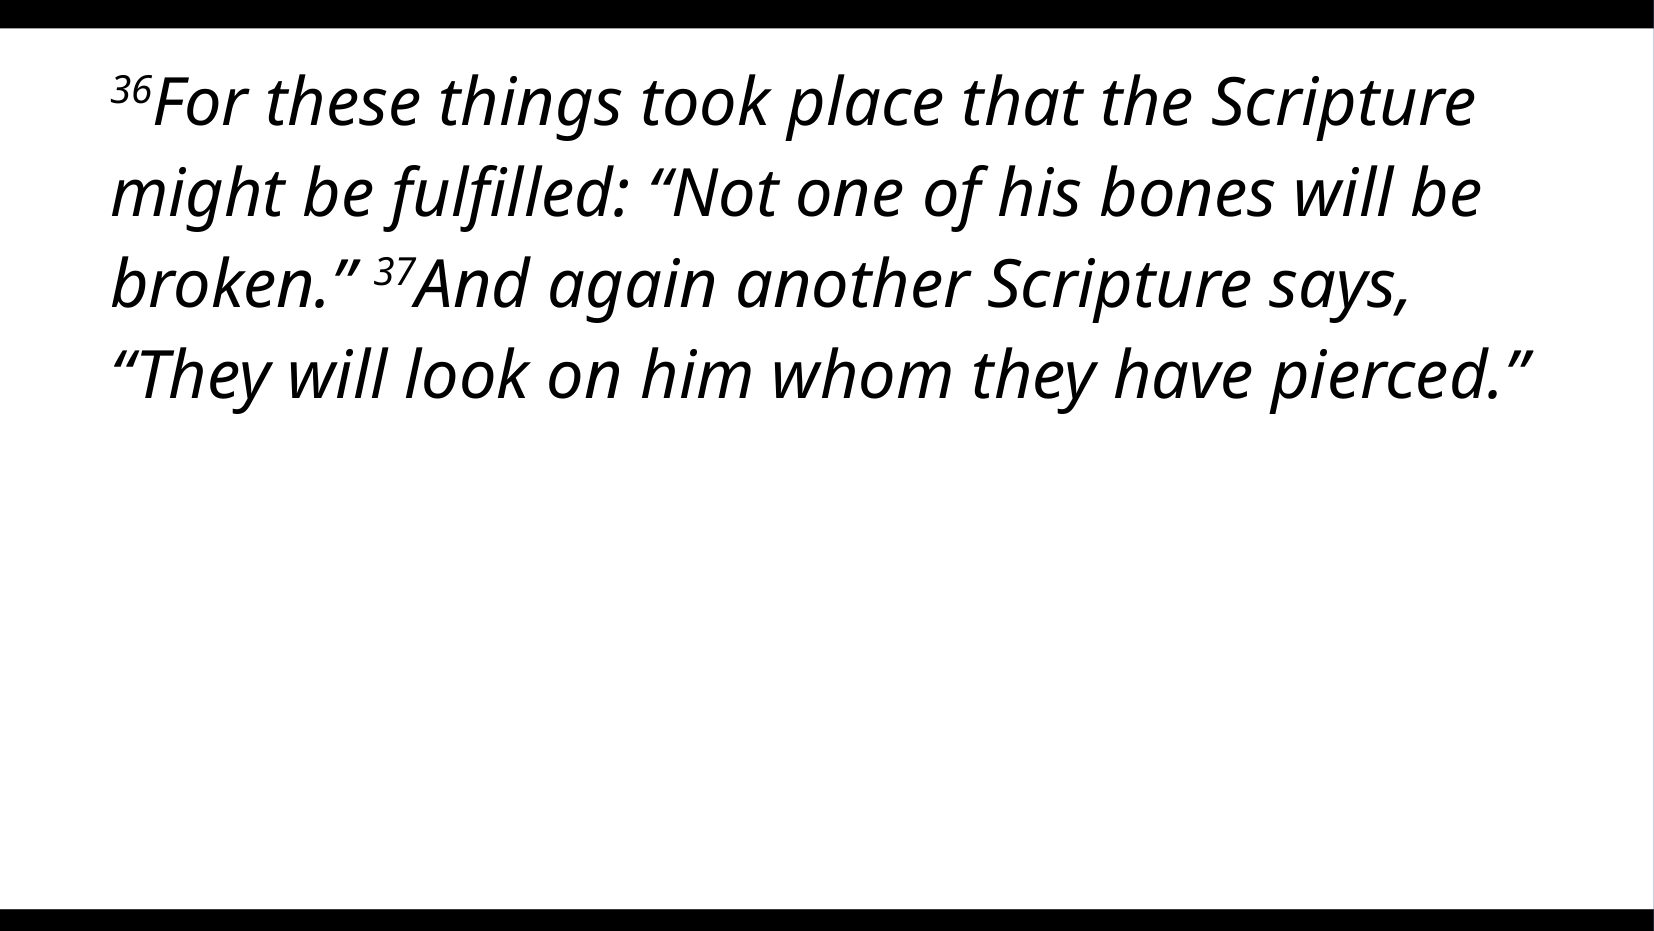

36For these things took place that the Scripture might be fulfilled: “Not one of his bones will be broken.” 37And again another Scripture says, “They will look on him whom they have pierced.”